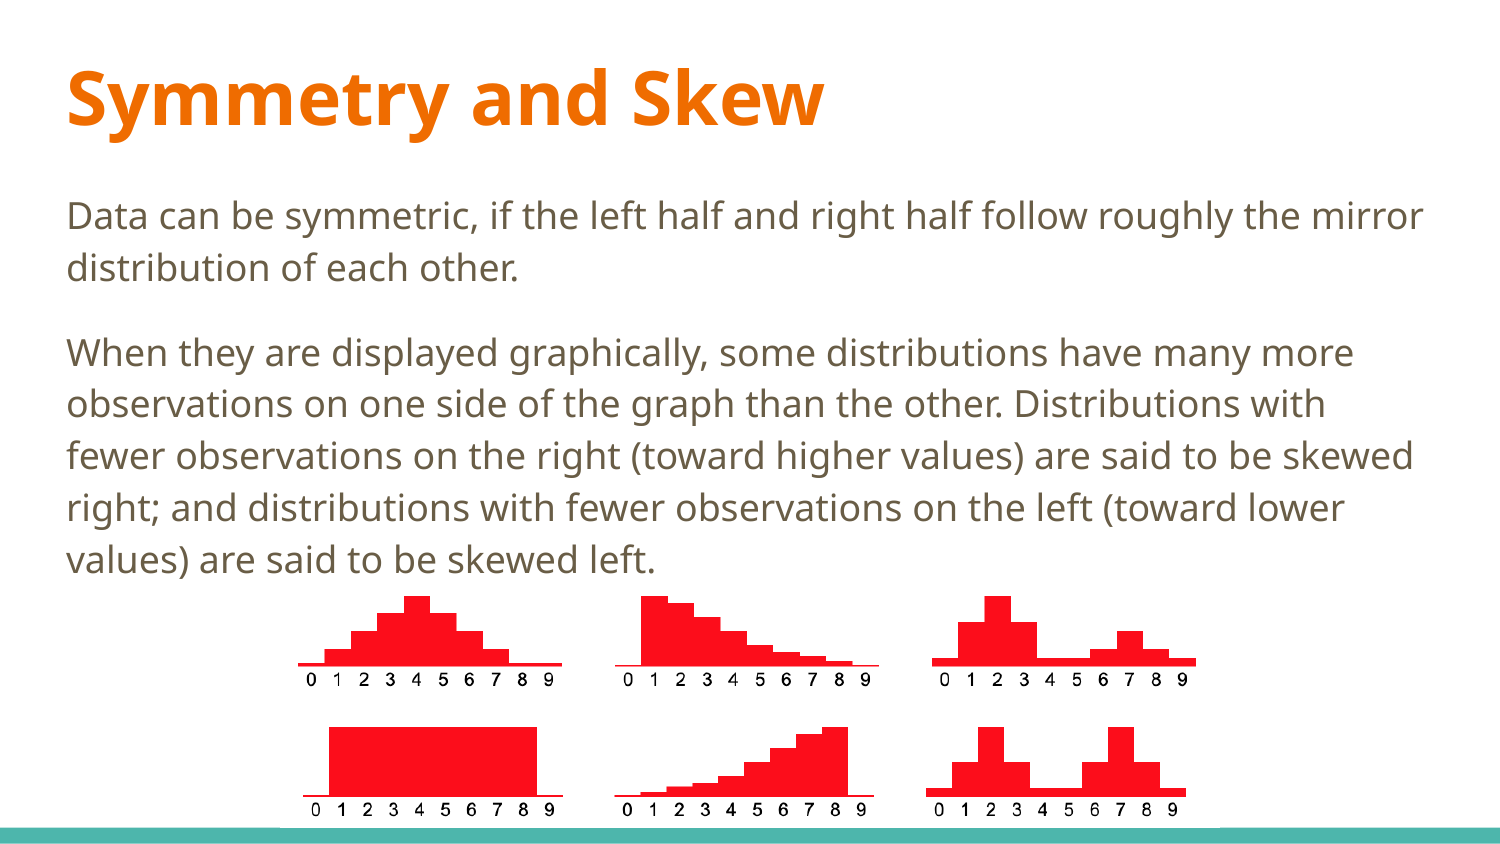

# Symmetry and Skew
Data can be symmetric, if the left half and right half follow roughly the mirror distribution of each other.
When they are displayed graphically, some distributions have many more observations on one side of the graph than the other. Distributions with fewer observations on the right (toward higher values) are said to be skewed right; and distributions with fewer observations on the left (toward lower values) are said to be skewed left.